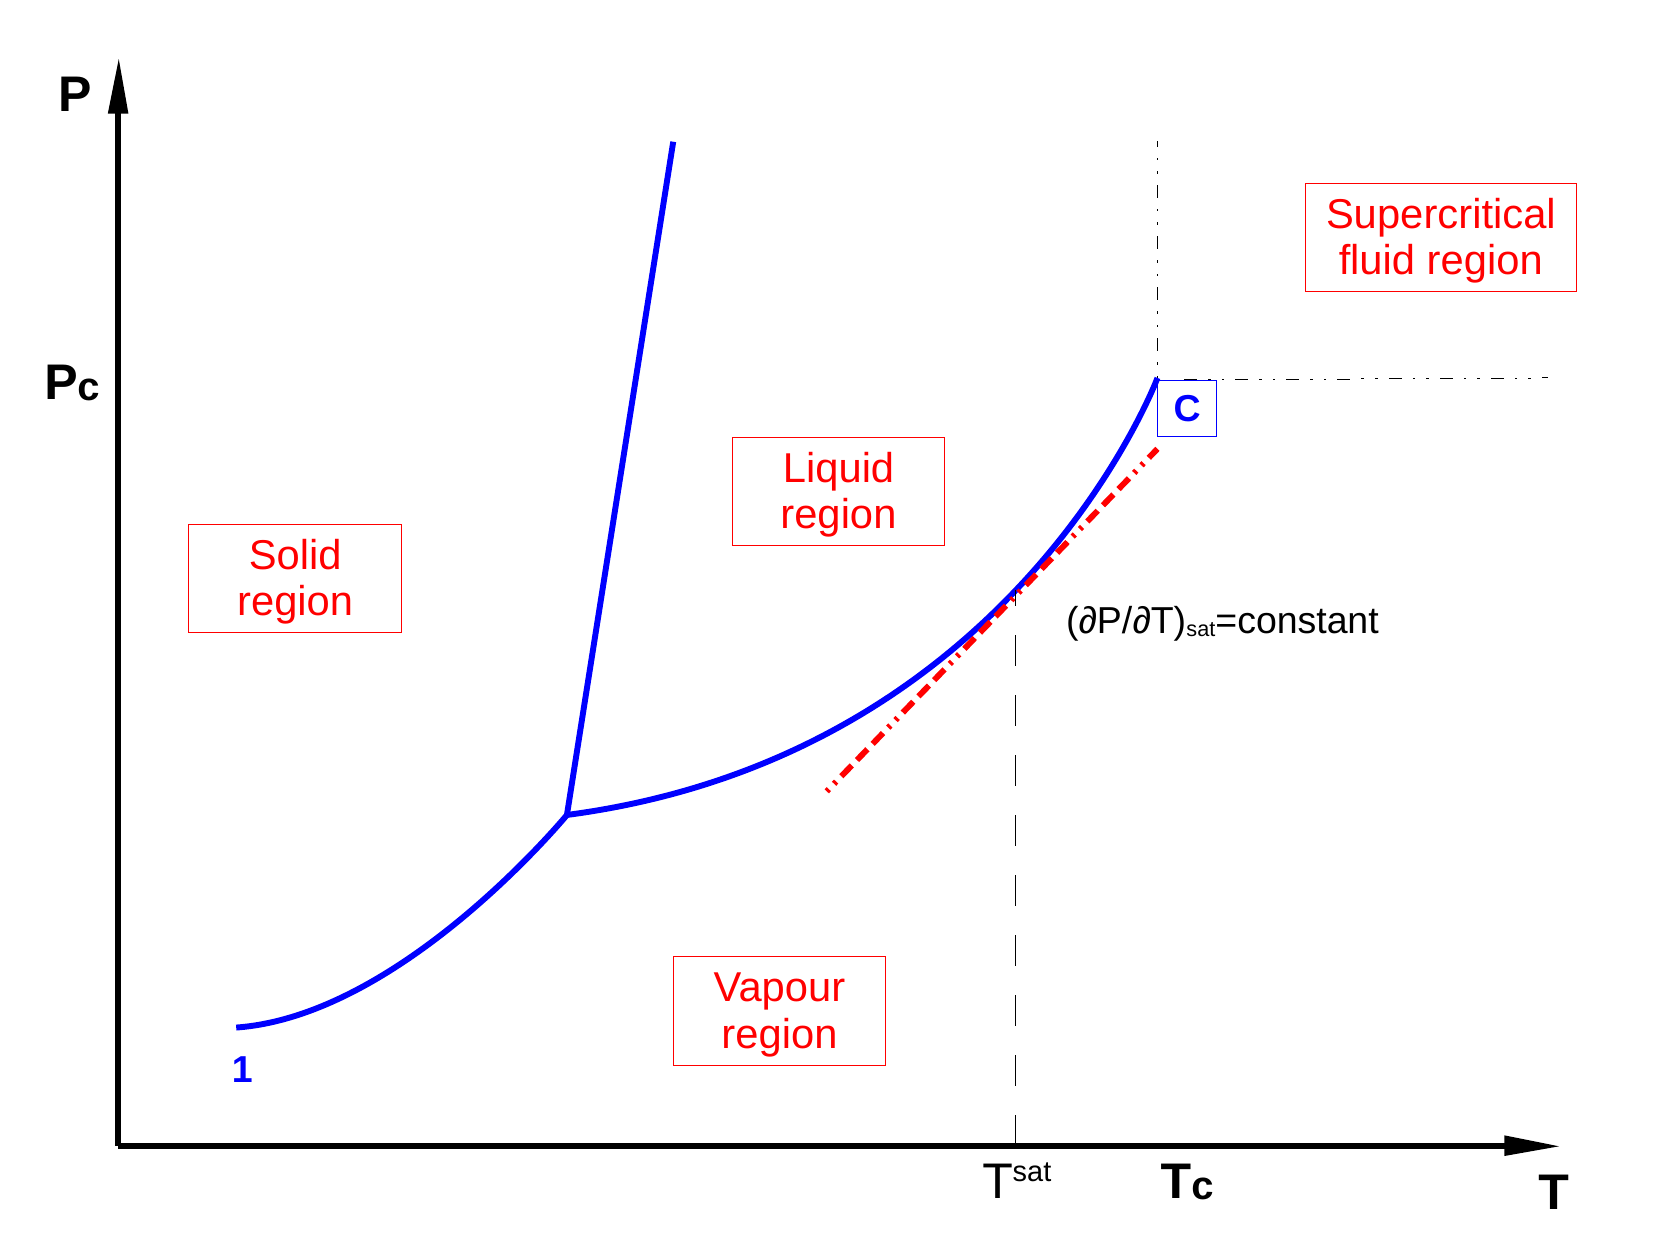

P
Supercritical fluid region
Pc
C
Liquid region
Solid region
(∂P/∂T)sat=constant
Vapour region
1
Tsat
Tc
T